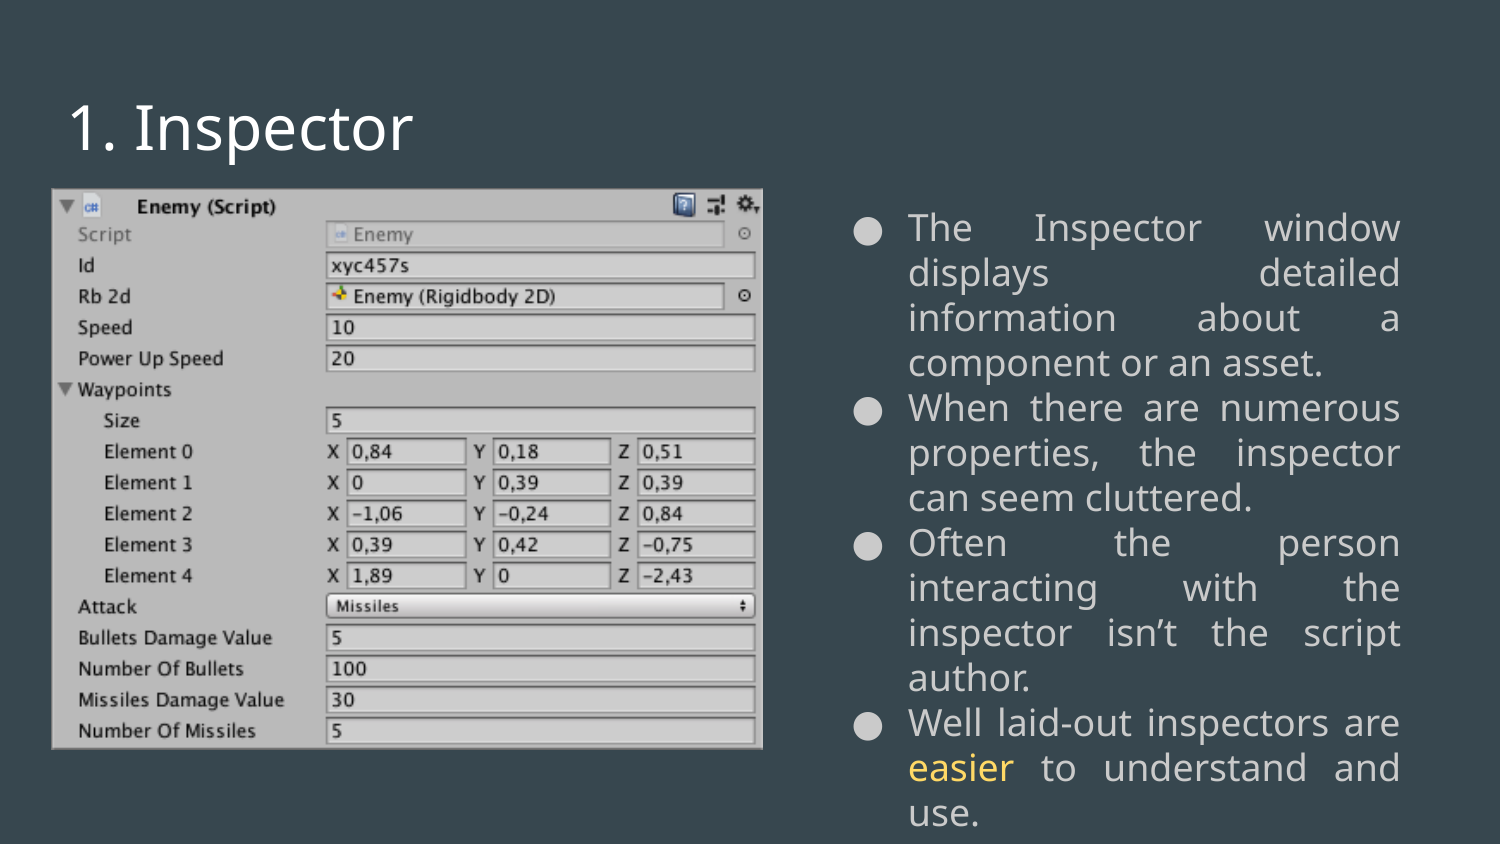

# 1. Inspector
The Inspector window displays detailed information about a component or an asset.
When there are numerous properties, the inspector can seem cluttered.
Often the person interacting with the inspector isn’t the script author.
Well laid-out inspectors are easier to understand and use.